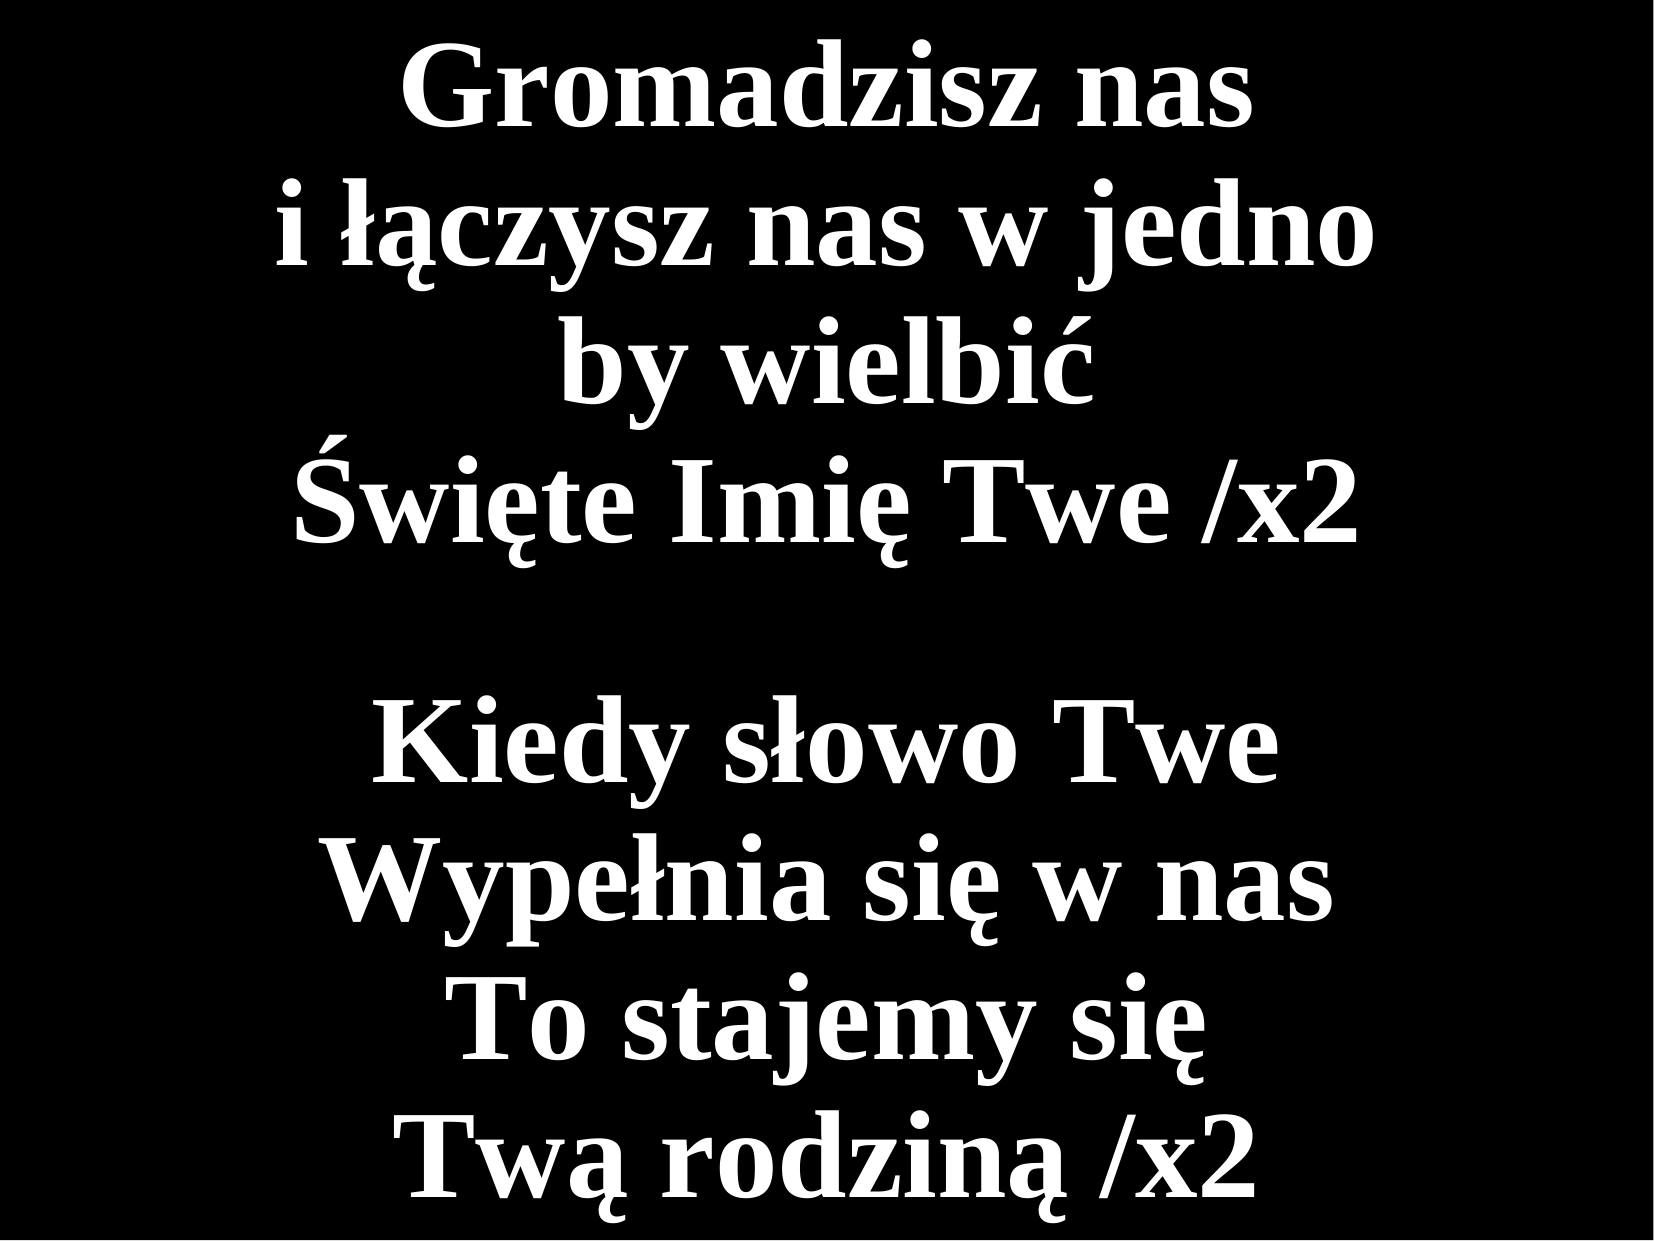

# Gromadzisz nas i łączysz nas w jedno by wielbić Święte Imię Twe /x2 ppp Kiedy słowo Twe Wypełnia się w nas To stajemy się Twą rodziną /x2